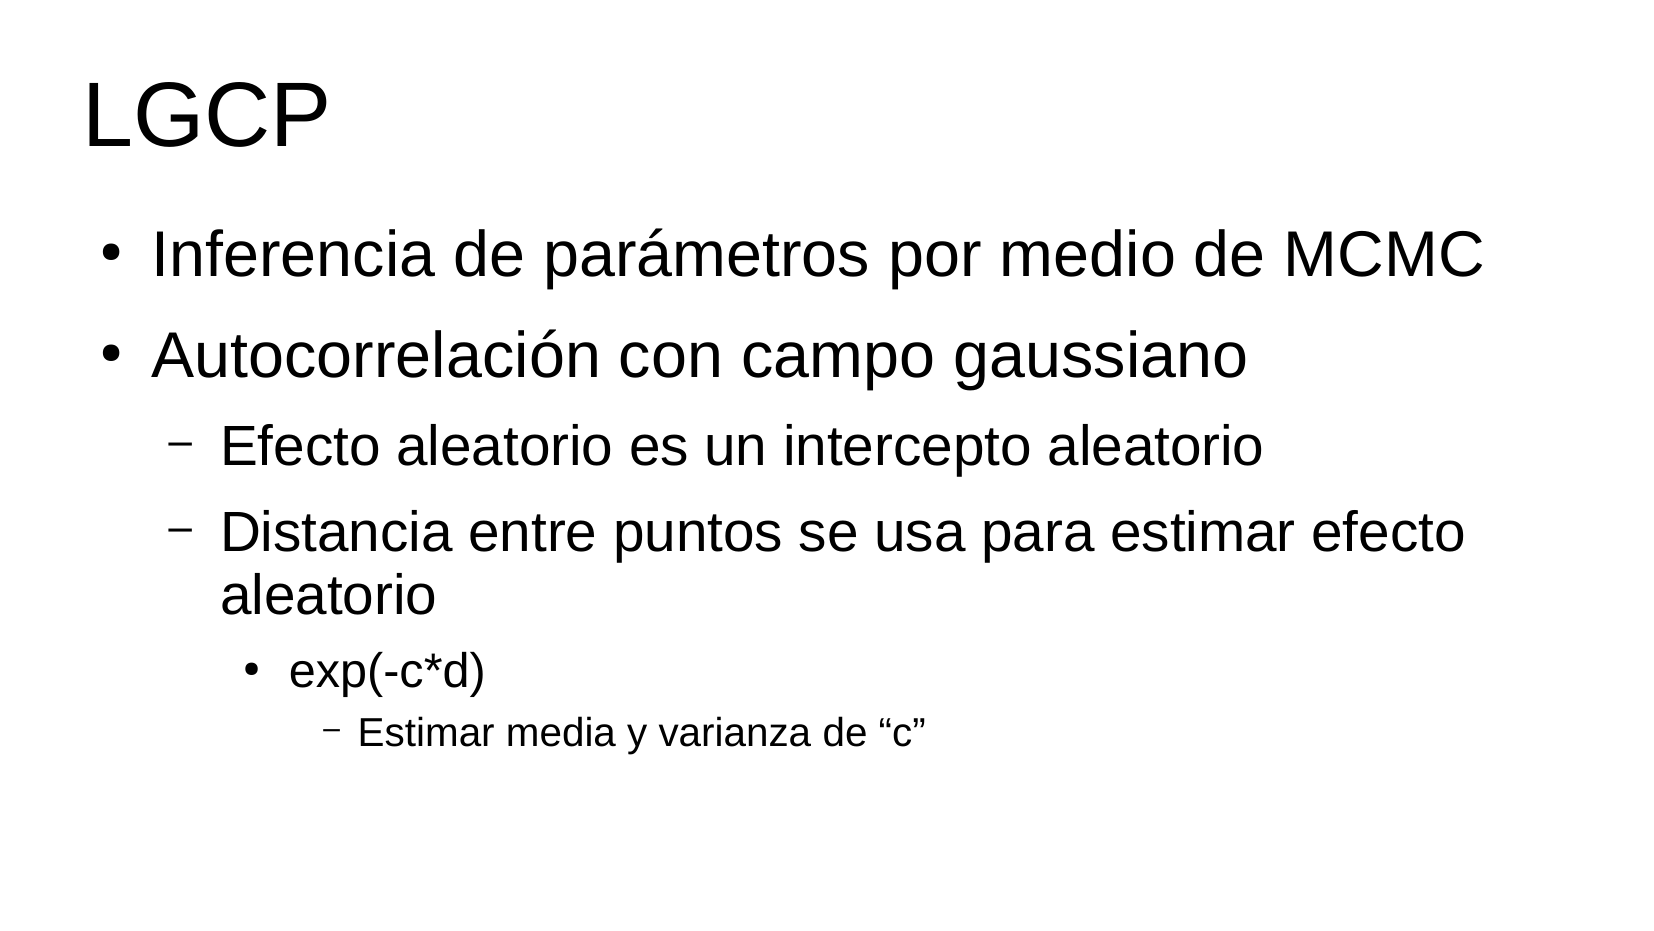

# LGCP
Inferencia de parámetros por medio de MCMC
Autocorrelación con campo gaussiano
Efecto aleatorio es un intercepto aleatorio
Distancia entre puntos se usa para estimar efecto aleatorio
exp(-c*d)
Estimar media y varianza de “c”